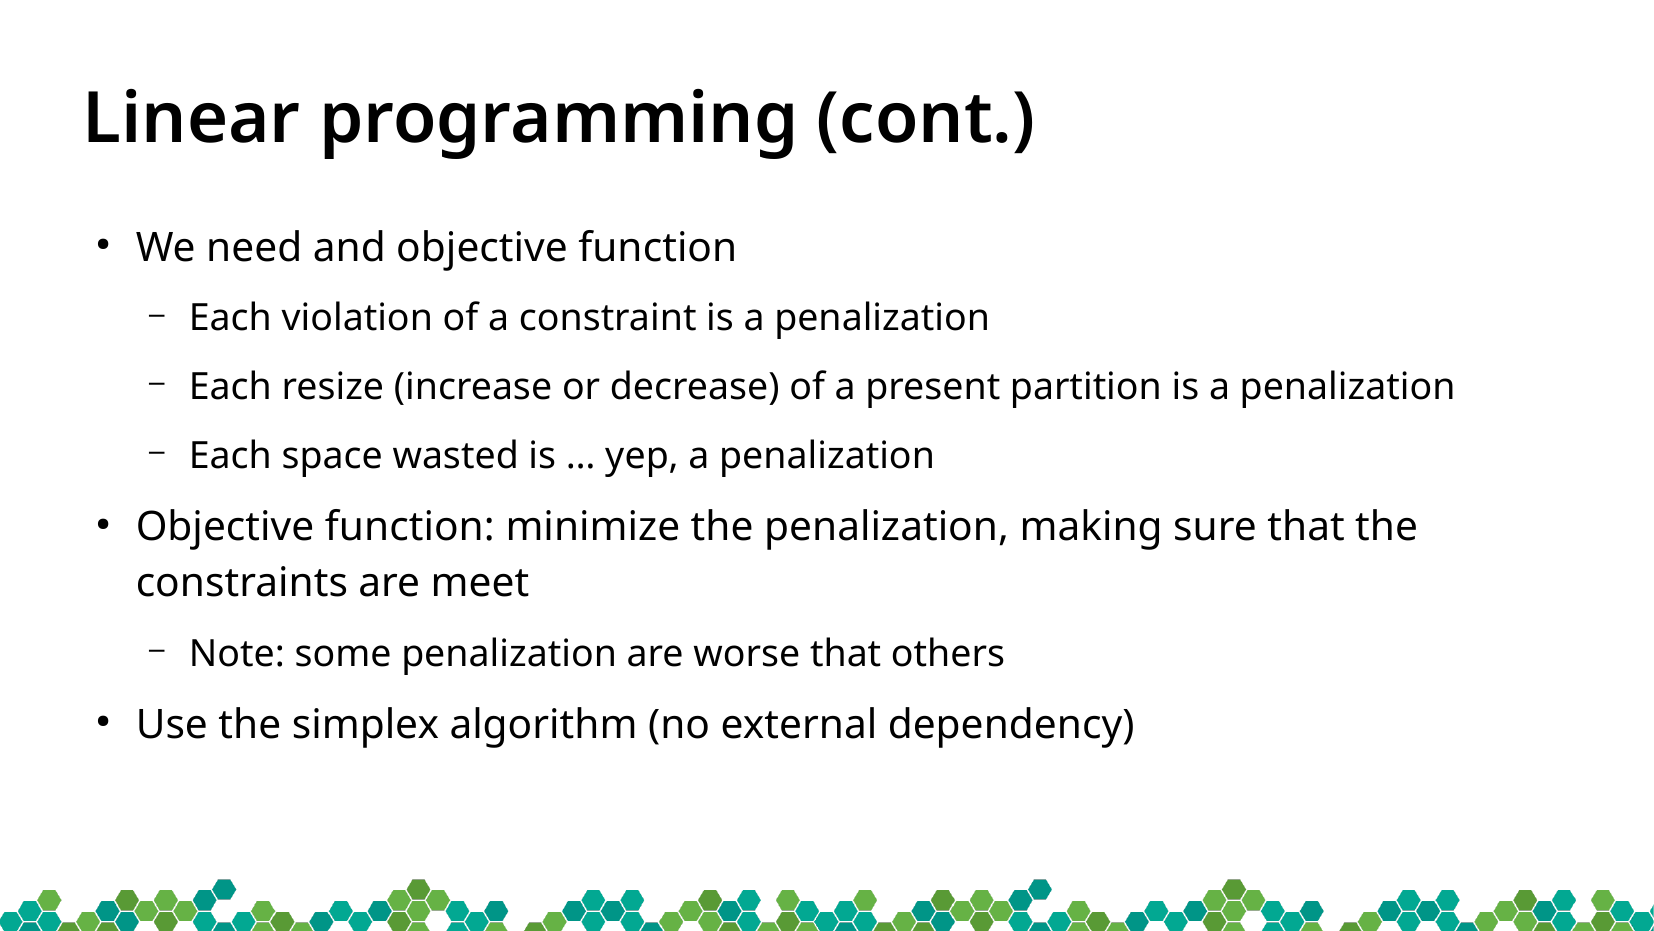

# Linear programming (cont.)
We need and objective function
Each violation of a constraint is a penalization
Each resize (increase or decrease) of a present partition is a penalization
Each space wasted is … yep, a penalization
Objective function: minimize the penalization, making sure that the constraints are meet
Note: some penalization are worse that others
Use the simplex algorithm (no external dependency)